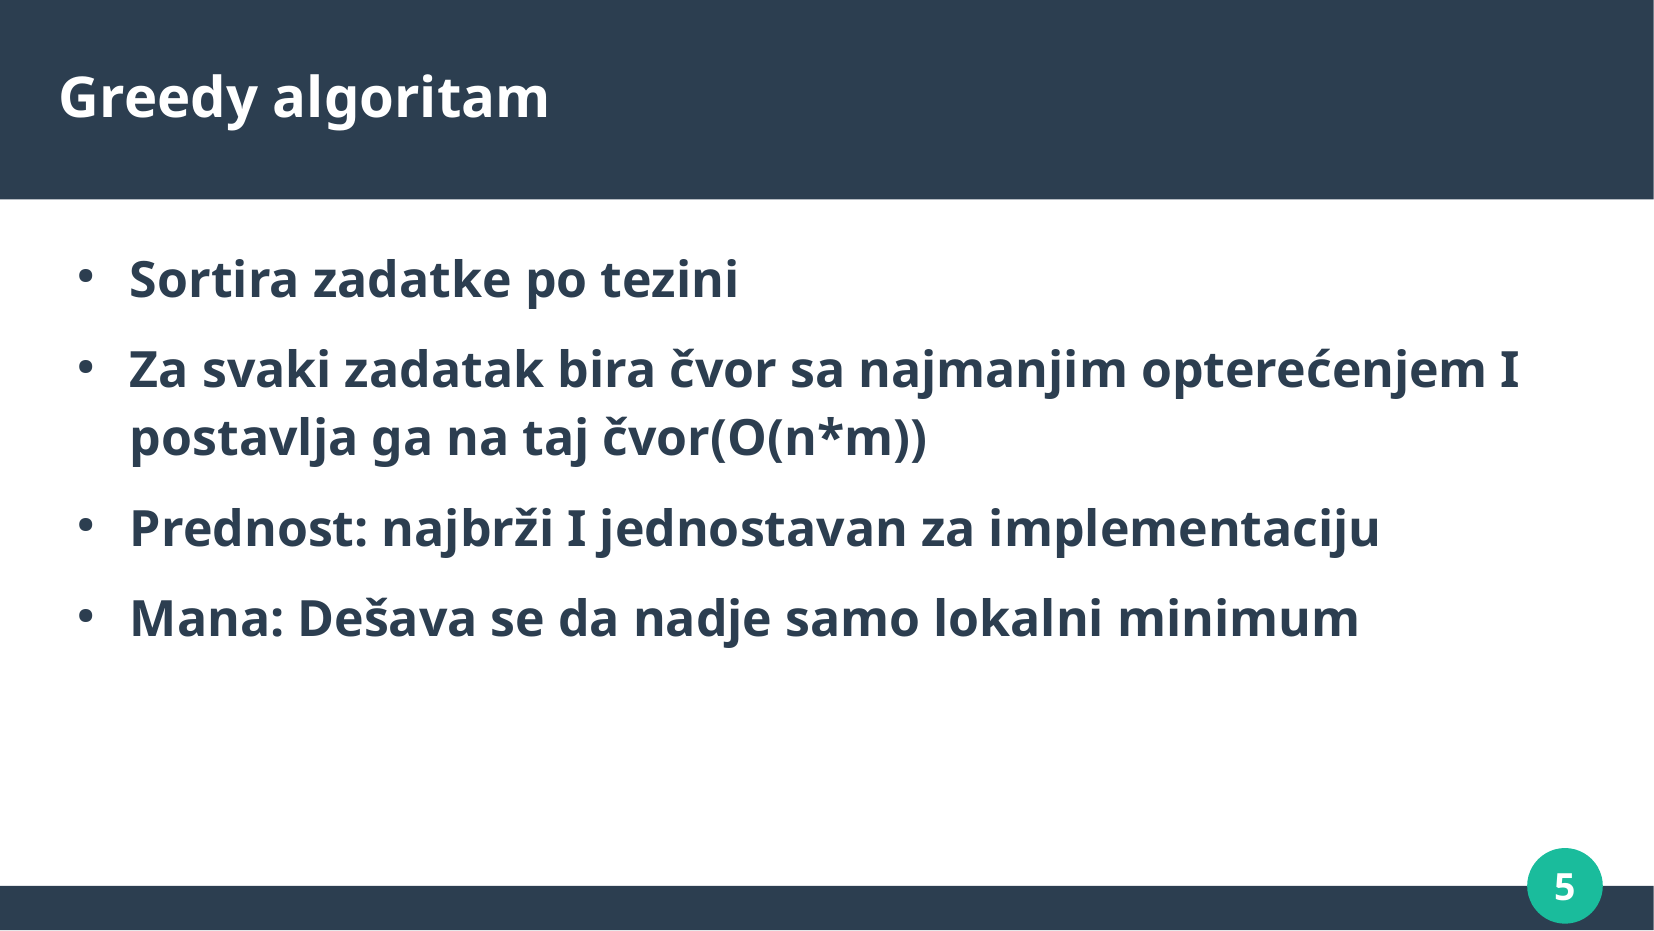

# Greedy algoritam
Sortira zadatke po tezini
Za svaki zadatak bira čvor sa najmanjim opterećenjem I postavlja ga na taj čvor(O(n*m))
Prednost: najbrži I jednostavan za implementaciju
Mana: Dešava se da nadje samo lokalni minimum